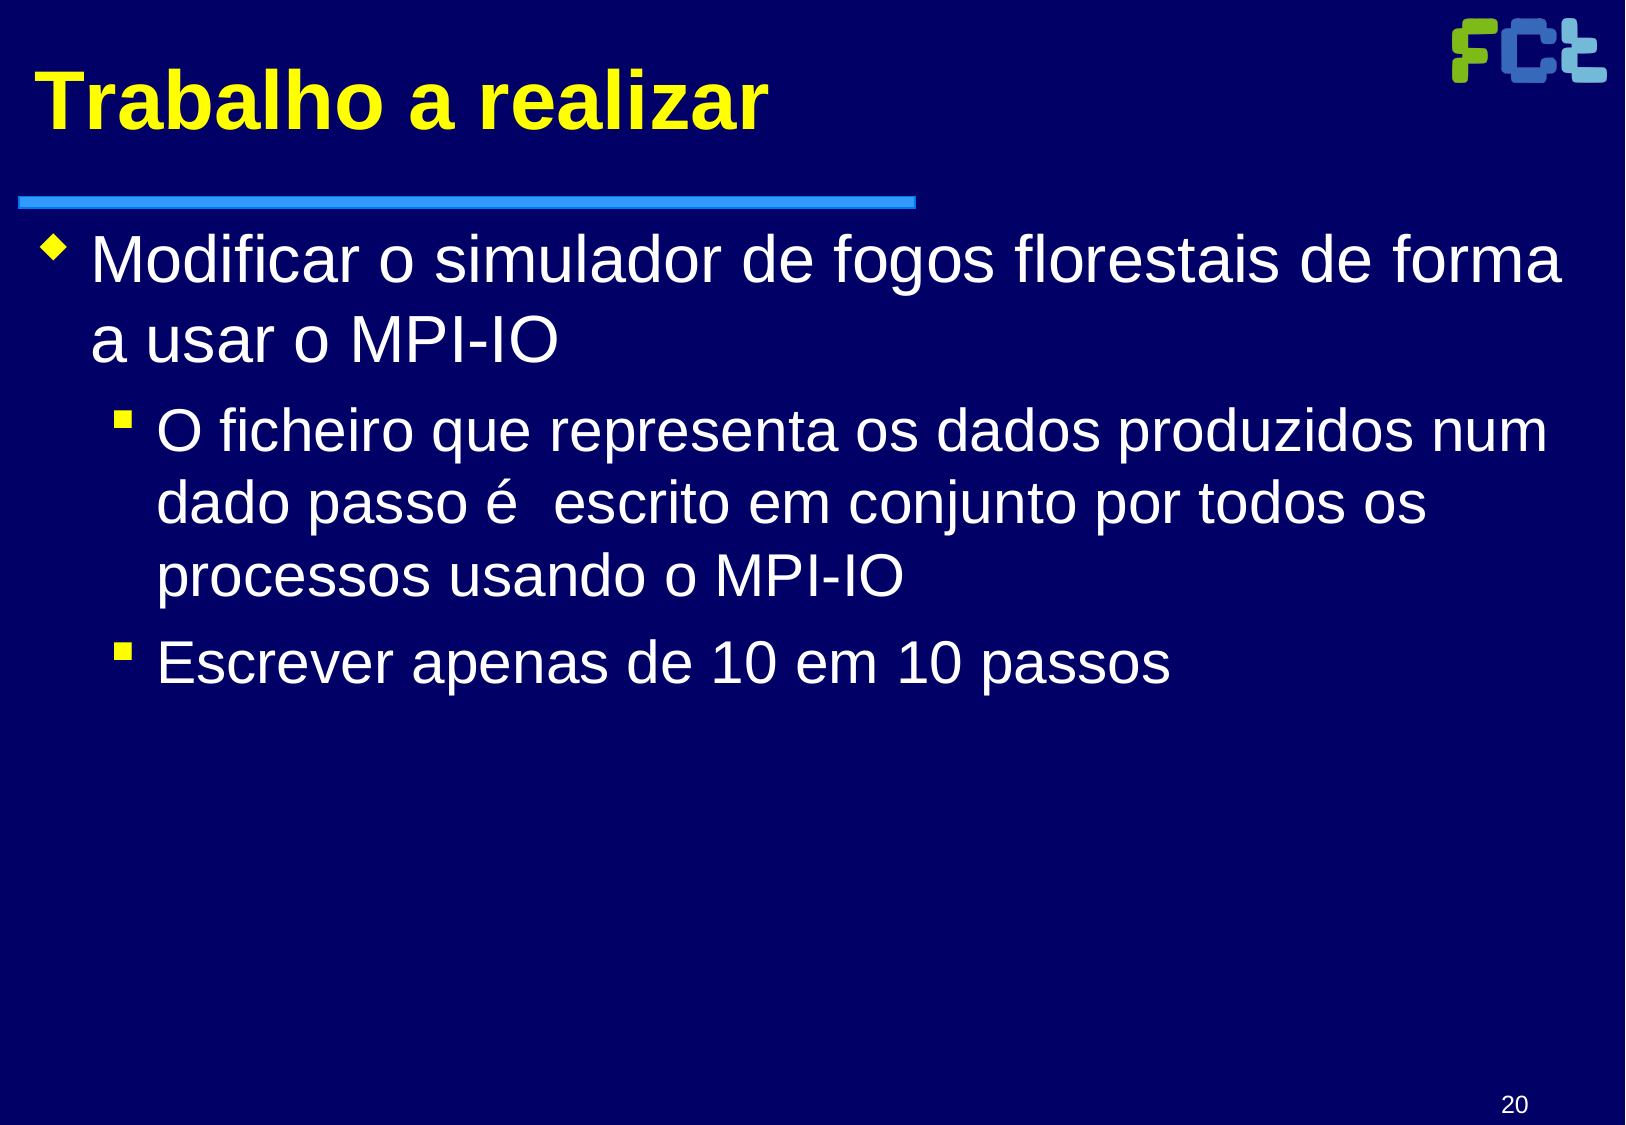

# Trabalho a realizar
Modificar o simulador de fogos florestais de forma a usar o MPI-IO
O ficheiro que representa os dados produzidos num dado passo é escrito em conjunto por todos os processos usando o MPI-IO
Escrever apenas de 10 em 10 passos